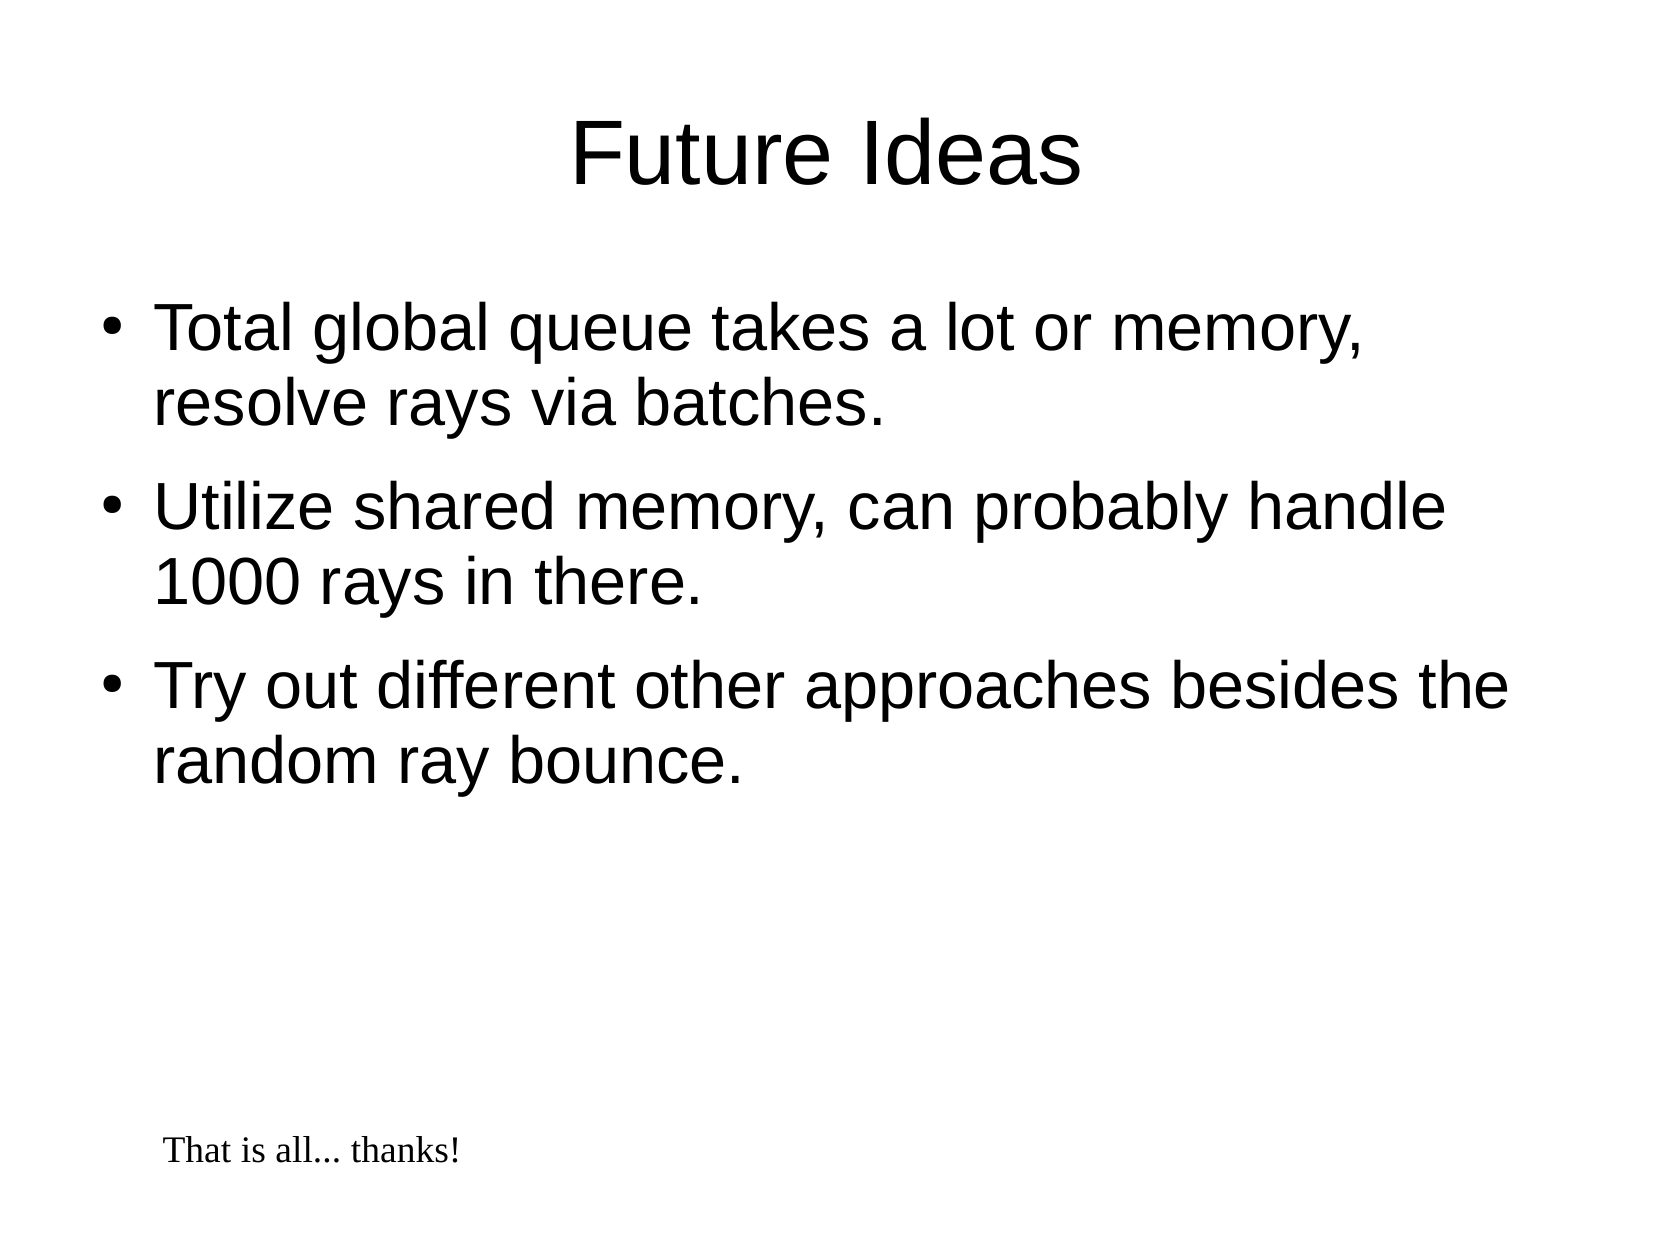

# Future Ideas
Total global queue takes a lot or memory, resolve rays via batches.
Utilize shared memory, can probably handle 1000 rays in there.
Try out different other approaches besides the random ray bounce.
That is all... thanks!